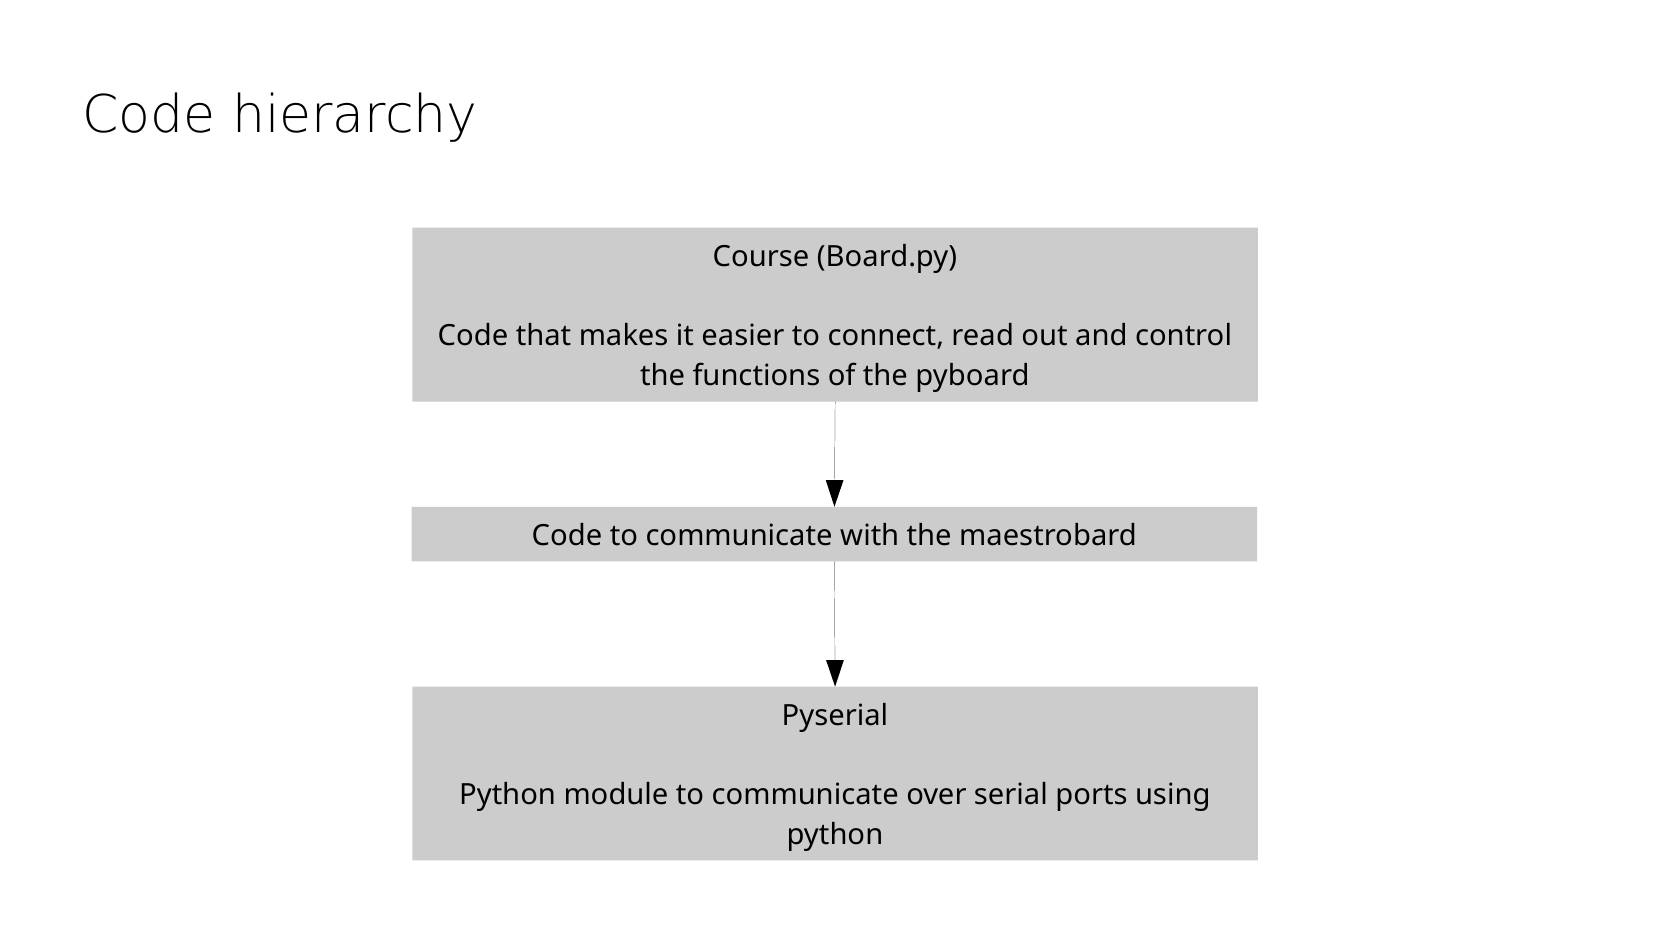

# Code hierarchy
Course (Board.py)
Code that makes it easier to connect, read out and control the functions of the pyboard
Code to communicate with the maestrobard
Pyserial
Python module to communicate over serial ports using python